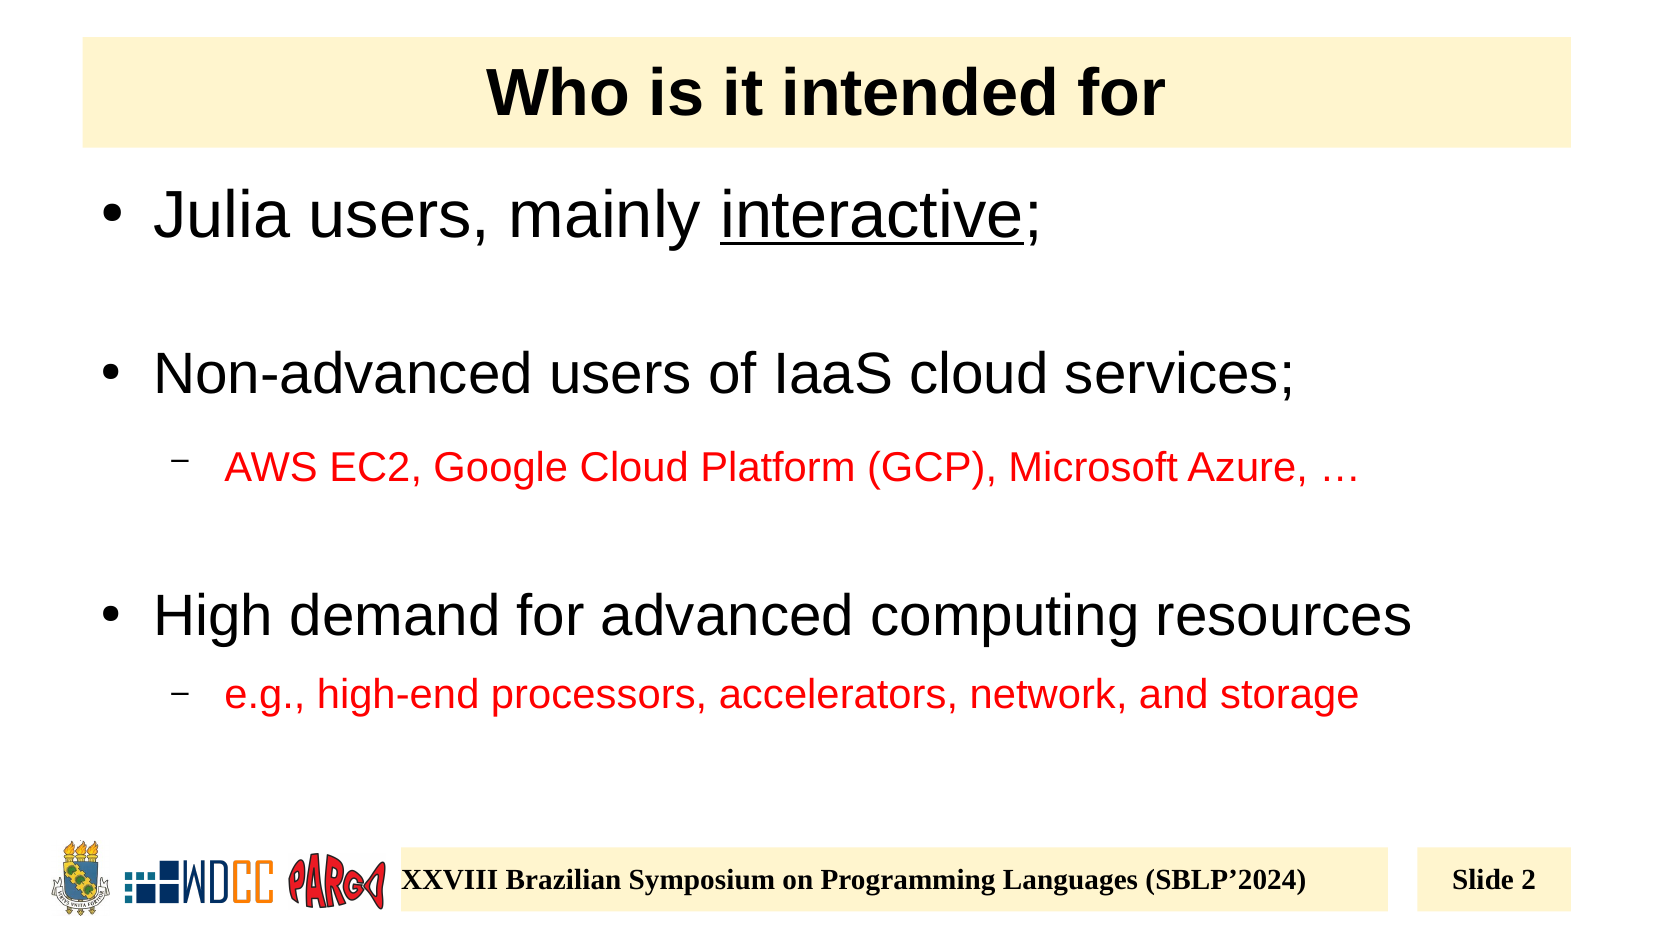

# Who is it intended for
Julia users, mainly interactive;
Non-advanced users of IaaS cloud services;
AWS EC2, Google Cloud Platform (GCP), Microsoft Azure, …
High demand for advanced computing resources
e.g., high-end processors, accelerators, network, and storage
Computação de Alto Desempenho - ParGO - MDCC/UFC
2